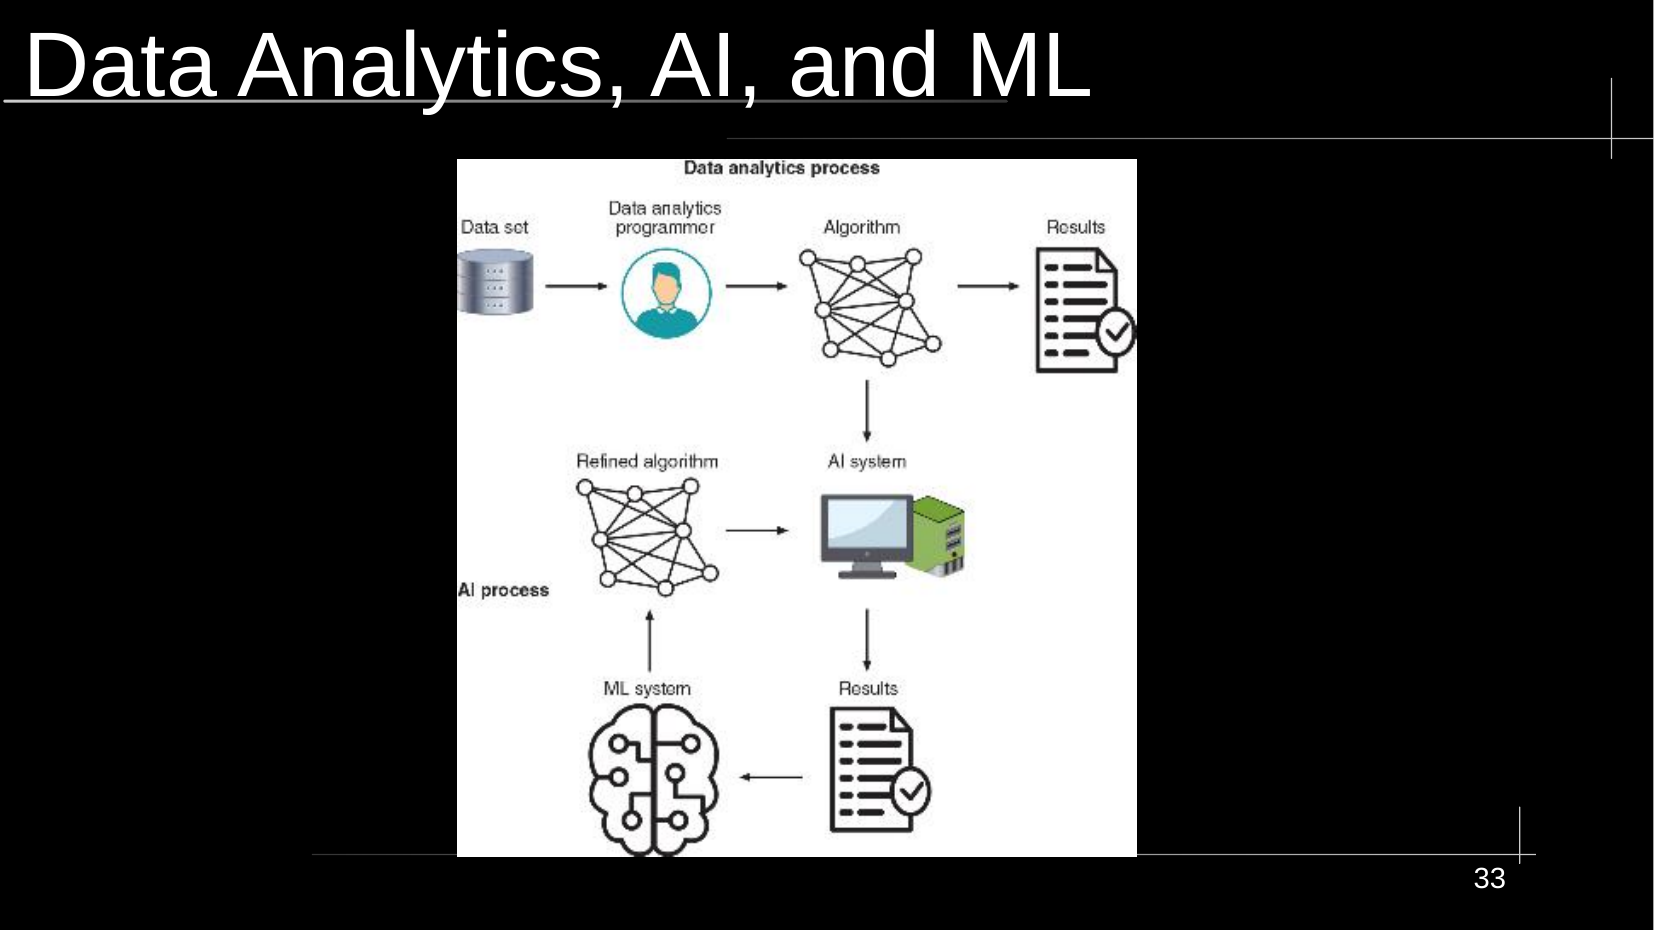

# Data Analytics, AI, and ML
33